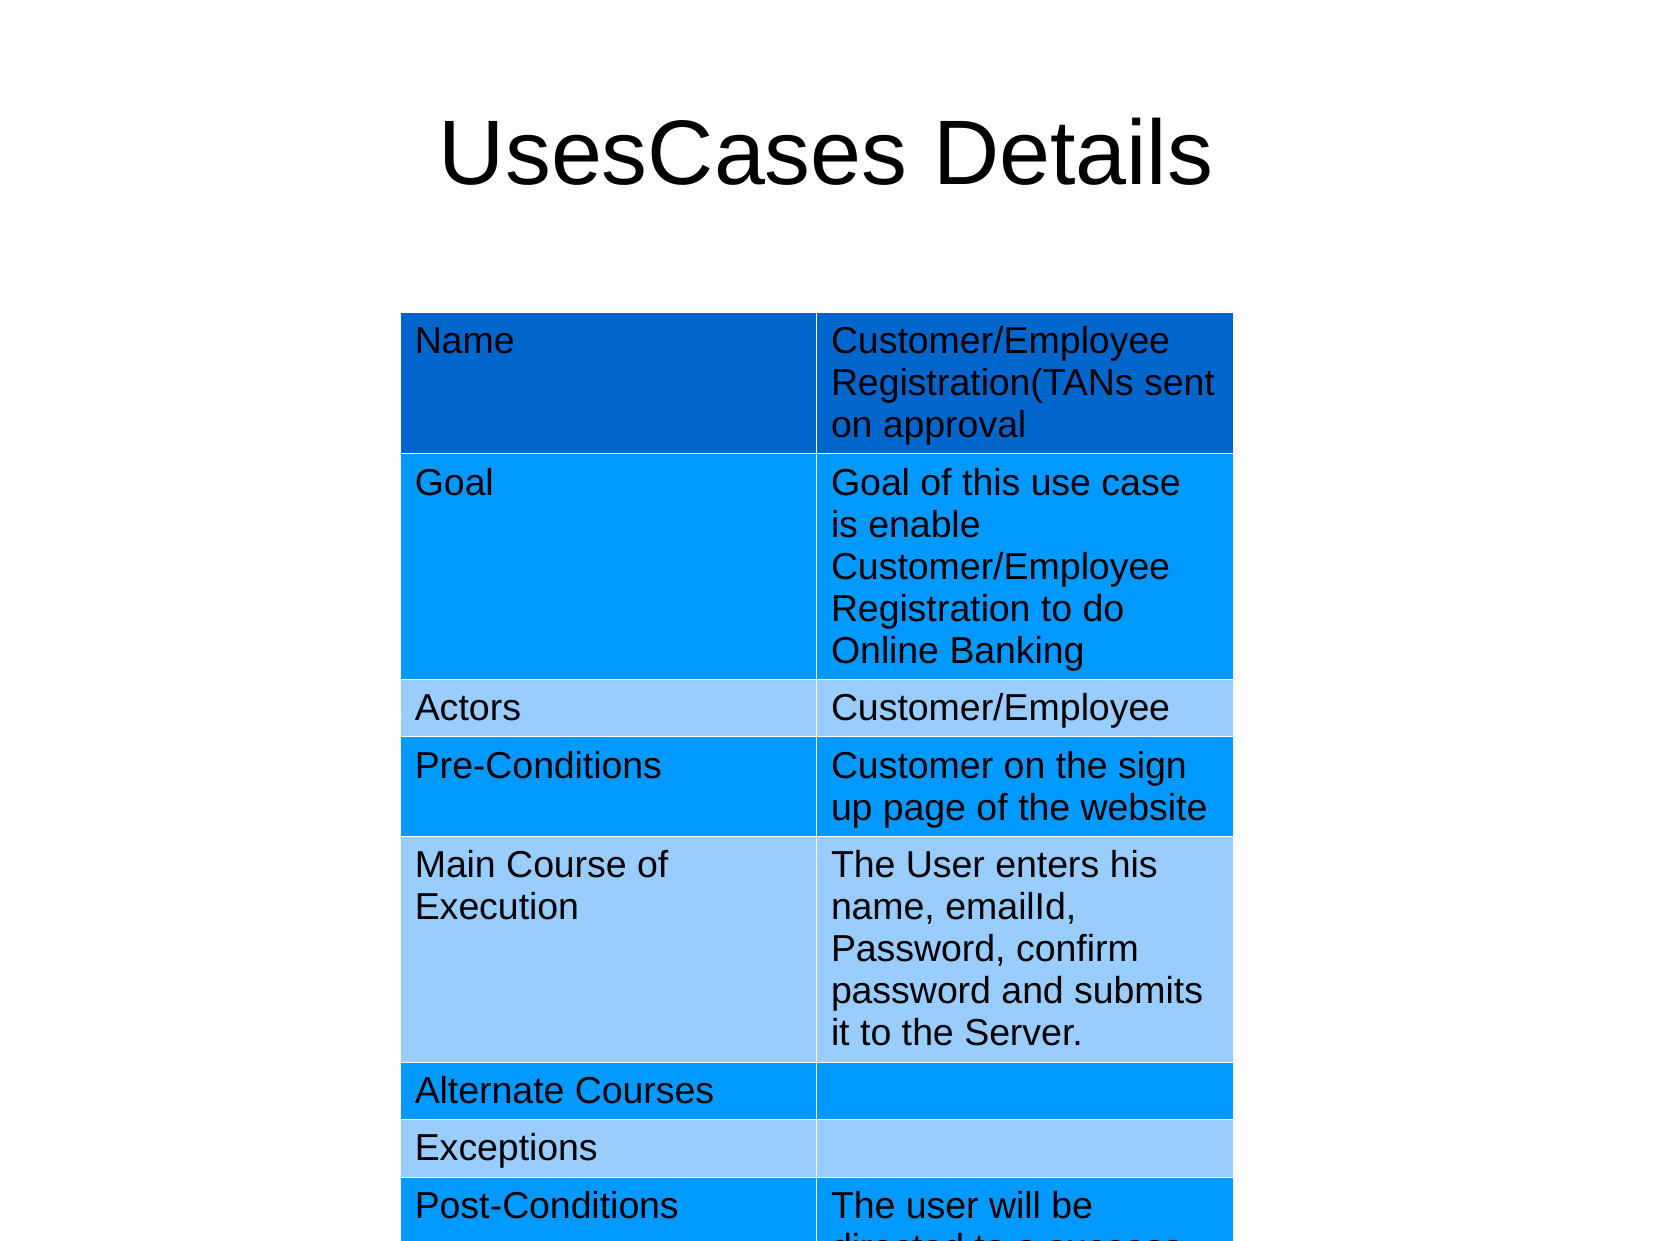

# UsesCases Details
| Name | Customer/Employee Registration(TANs sent on approval |
| --- | --- |
| Goal | Goal of this use case is enable Customer/Employee Registration to do Online Banking |
| Actors | Customer/Employee |
| Pre-Conditions | Customer on the sign up page of the website |
| Main Course of Execution | The User enters his name, emailId, Password, confirm password and submits it to the Server. |
| Alternate Courses | |
| Exceptions | |
| Post-Conditions | The user will be directed to a success or failure message, depending upon the validity of input data entered by him |
| Data Formats used | Varchar, TinyText, Tiny Int |
| | |